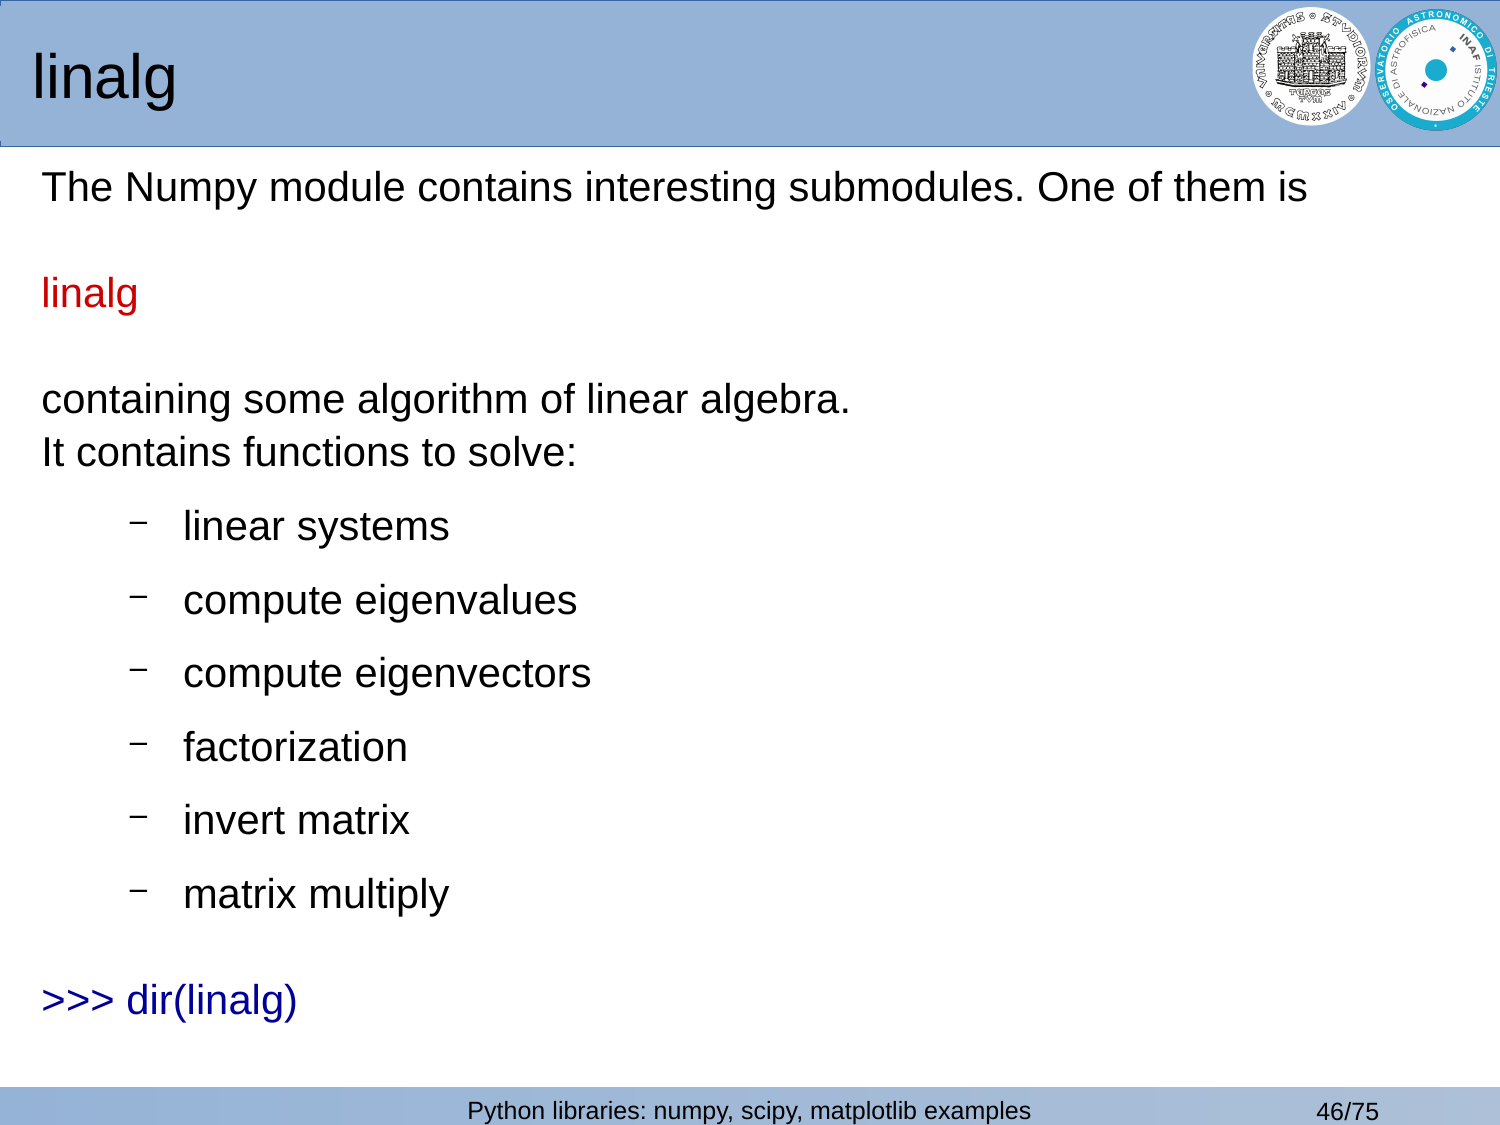

linalg
# The Numpy module contains interesting submodules. One of them is
linalg
containing some algorithm of linear algebra.
It contains functions to solve:
linear systems
compute eigenvalues
compute eigenvectors
factorization
invert matrix
matrix multiply
>>> dir(linalg)